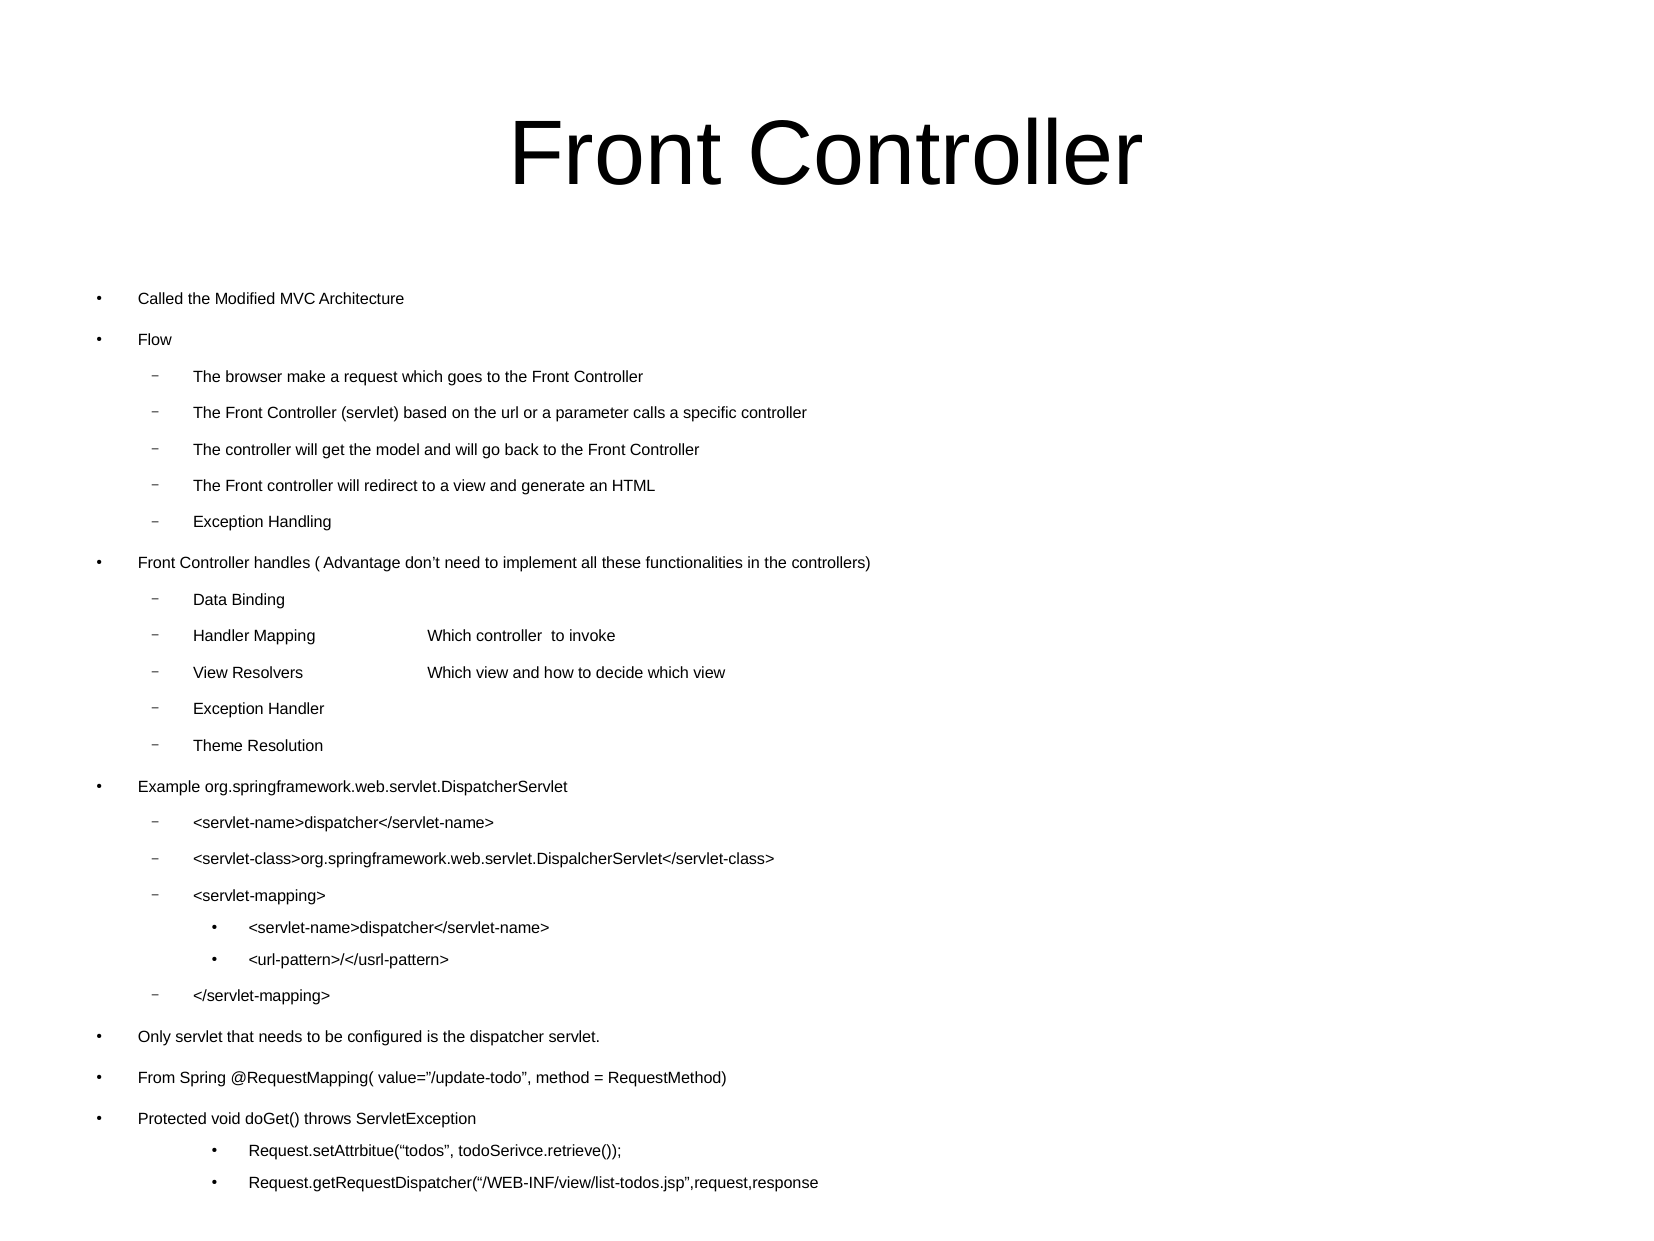

# Front Controller
Called the Modified MVC Architecture
Flow
The browser make a request which goes to the Front Controller
The Front Controller (servlet) based on the url or a parameter calls a specific controller
The controller will get the model and will go back to the Front Controller
The Front controller will redirect to a view and generate an HTML
Exception Handling
Front Controller handles ( Advantage don’t need to implement all these functionalities in the controllers)
Data Binding
Handler Mapping						 					Which controller to invoke
View Resolvers 						 				Which view and how to decide which view
Exception Handler
Theme Resolution
Example org.springframework.web.servlet.DispatcherServlet
<servlet-name>dispatcher</servlet-name>
<servlet-class>org.springframework.web.servlet.DispalcherServlet</servlet-class>
<servlet-mapping>
<servlet-name>dispatcher</servlet-name>
<url-pattern>/</usrl-pattern>
</servlet-mapping>
Only servlet that needs to be configured is the dispatcher servlet.
From Spring @RequestMapping( value=”/update-todo”, method = RequestMethod)
Protected void doGet() throws ServletException
Request.setAttrbitue(“todos”, todoSerivce.retrieve());
Request.getRequestDispatcher(“/WEB-INF/view/list-todos.jsp”,request,response